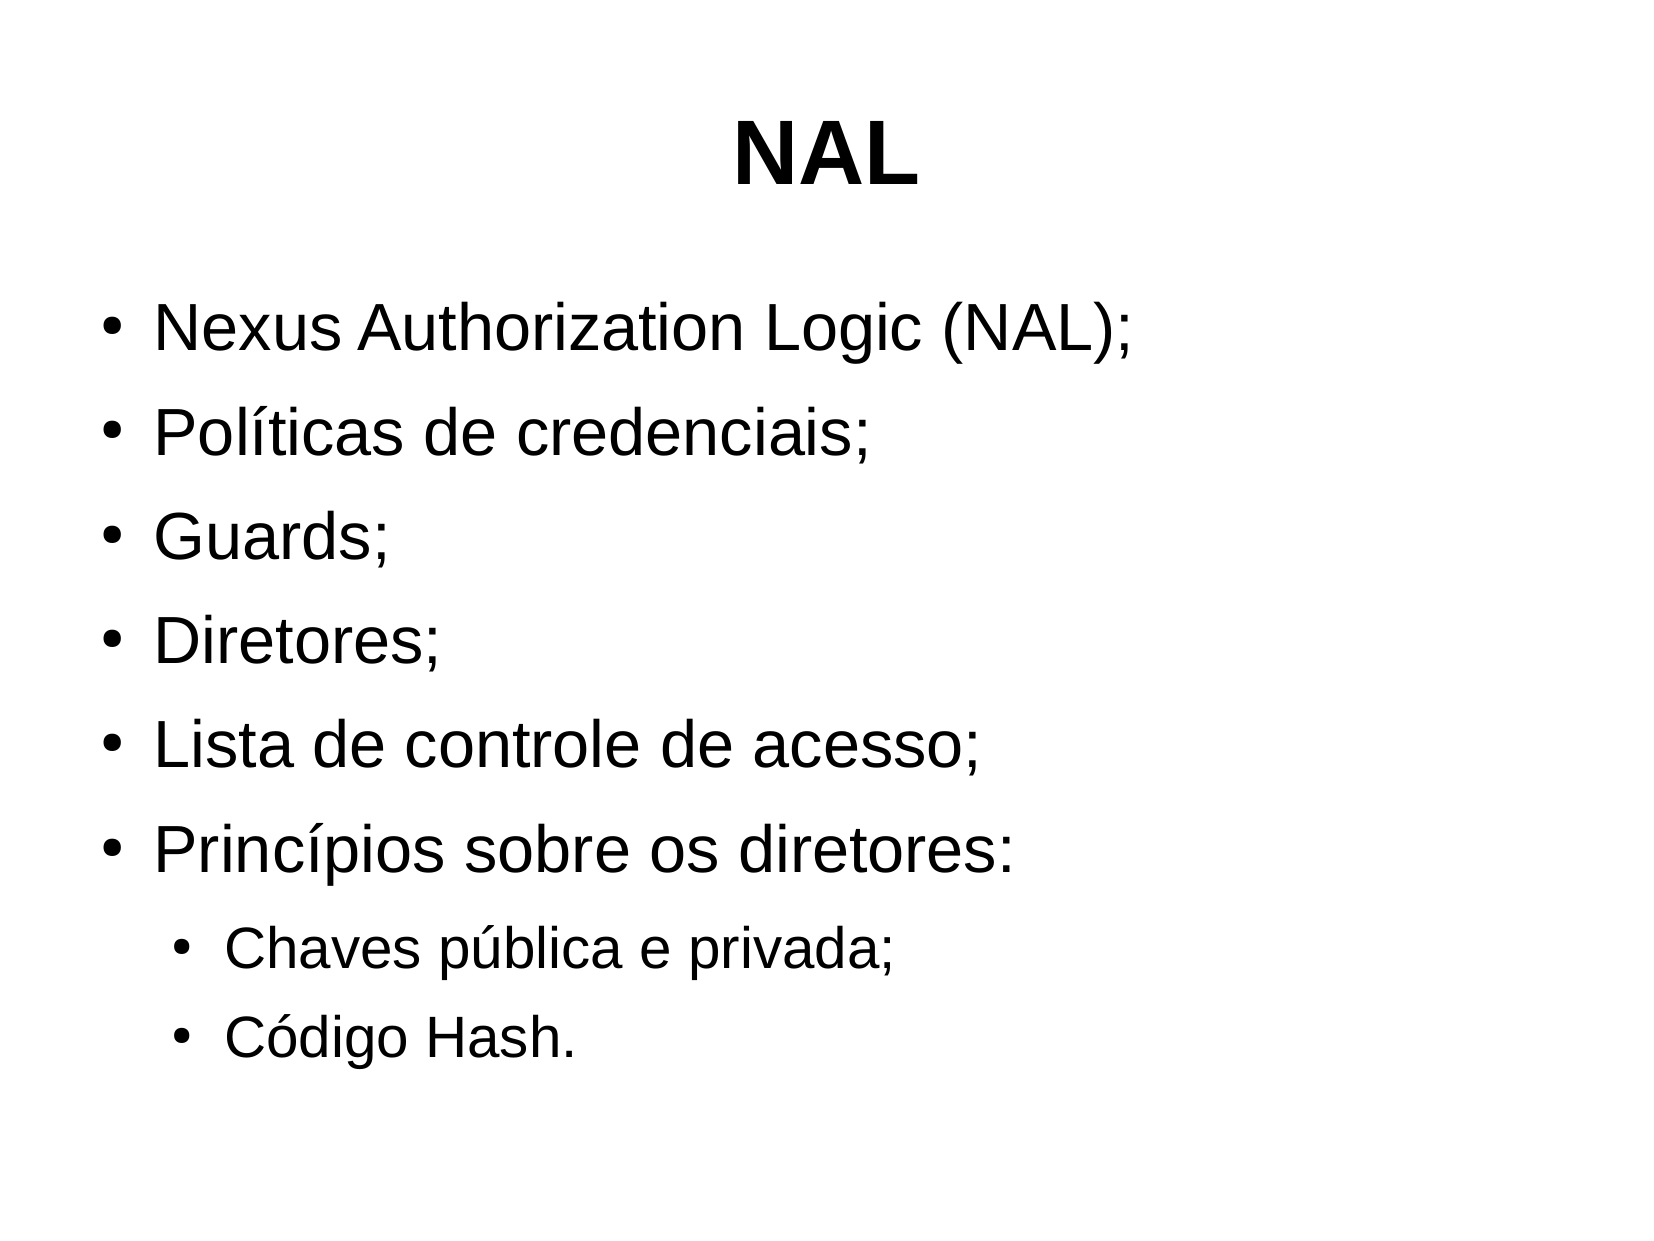

# NAL
Nexus Authorization Logic (NAL);
Políticas de credenciais;
Guards;
Diretores;
Lista de controle de acesso;
Princípios sobre os diretores:
Chaves pública e privada;
Código Hash.